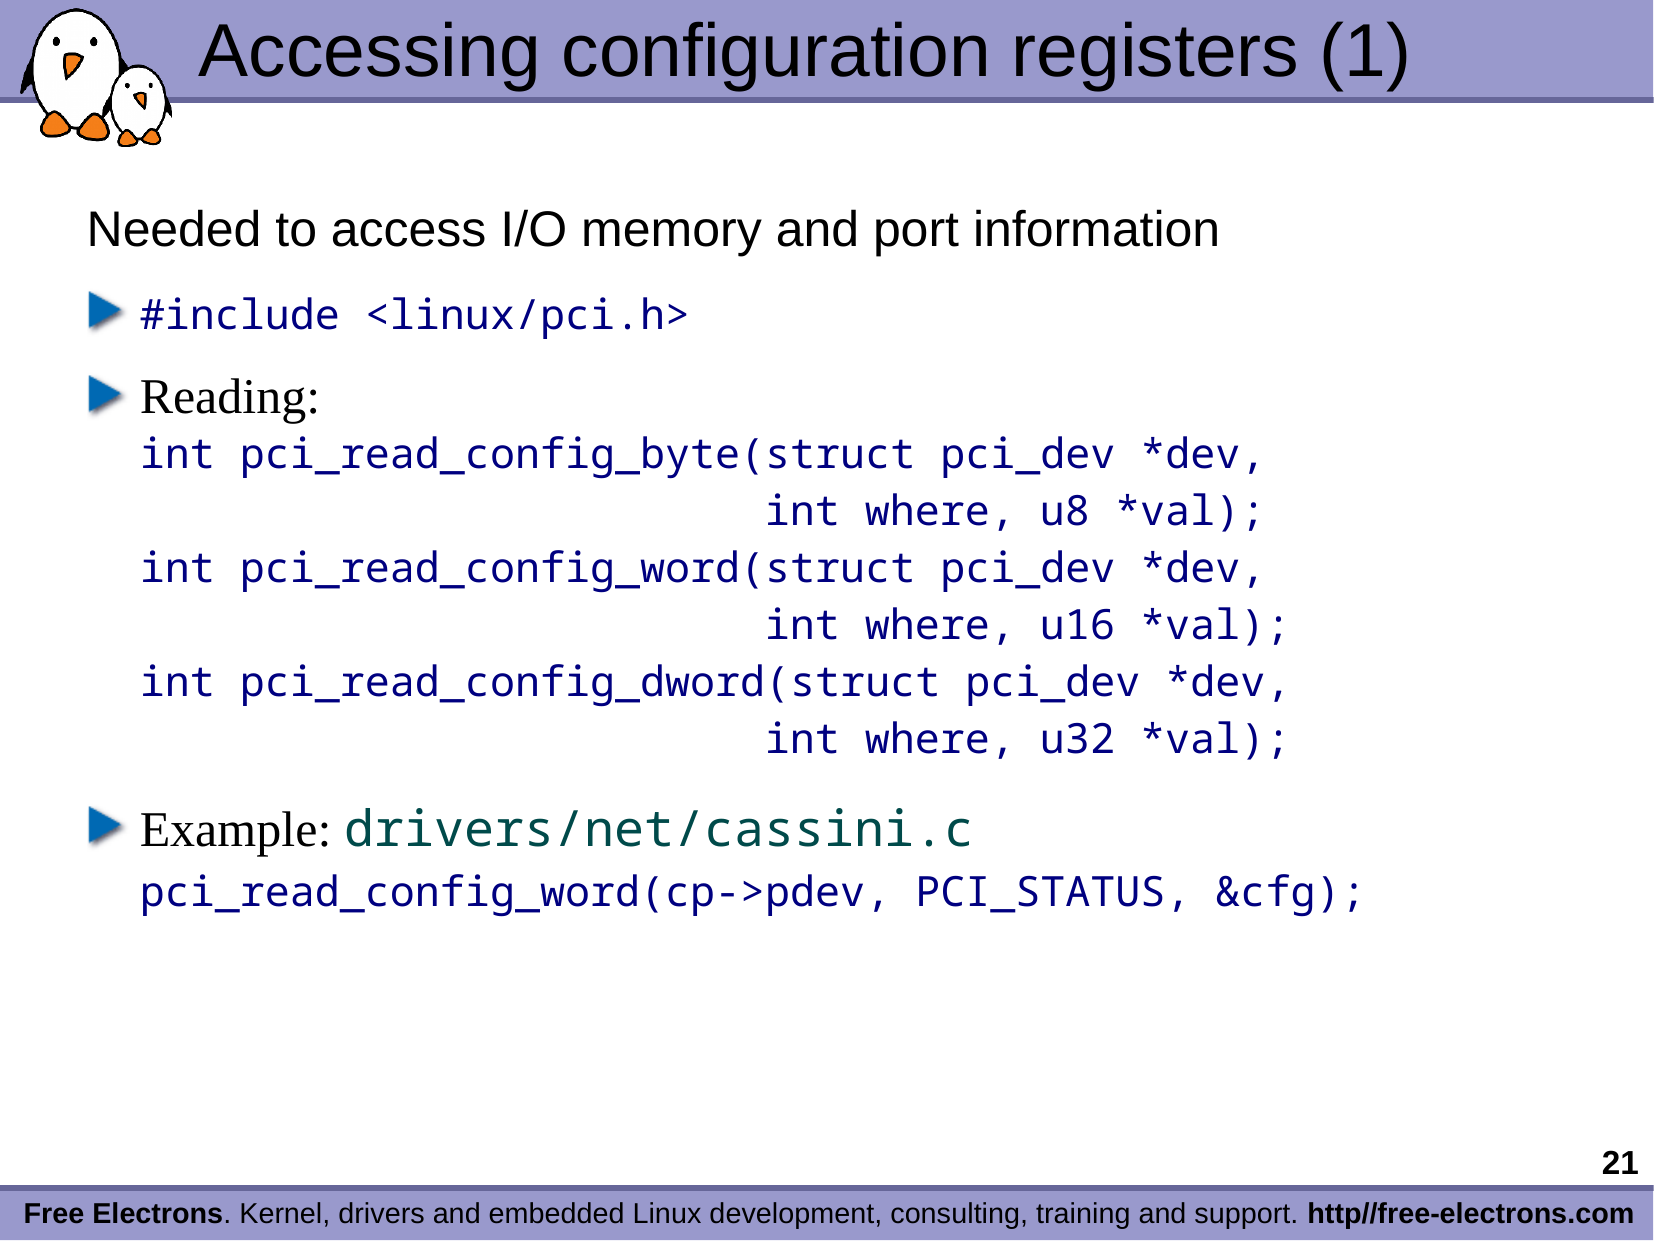

# Accessing configuration registers (1)
Needed to access I/O memory and port information
#include <linux/pci.h>
Reading:
int pci_read_config_byte(struct pci_dev *dev,
								 int where, u8 *val);
int pci_read_config_word(struct pci_dev *dev,
								 int where, u16 *val);
int pci_read_config_dword(struct pci_dev *dev,
								 int where, u32 *val);
Example: drivers/net/cassini.c
pci_read_config_word(cp->pdev, PCI_STATUS, &cfg);